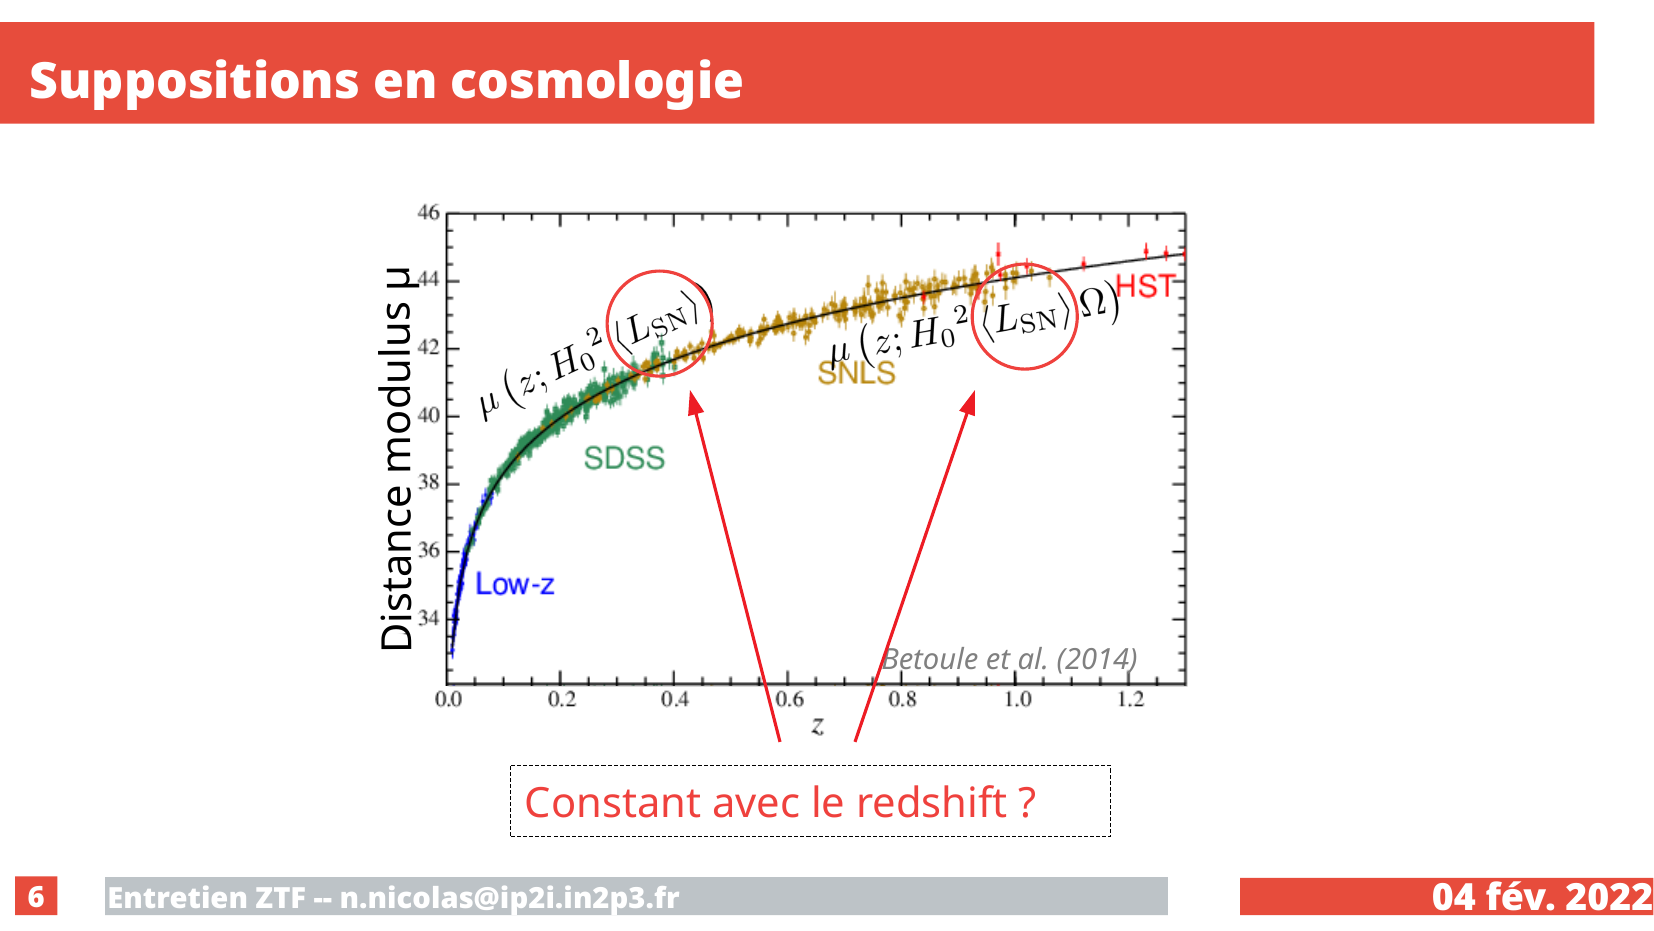

# Suppositions en cosmologie
Betoule et al. (2014)
Distance modulus µ
Constant avec le redshift ?
6
Entretien ZTF -- n.nicolas@ip2i.in2p3.fr
04 fév. 2022